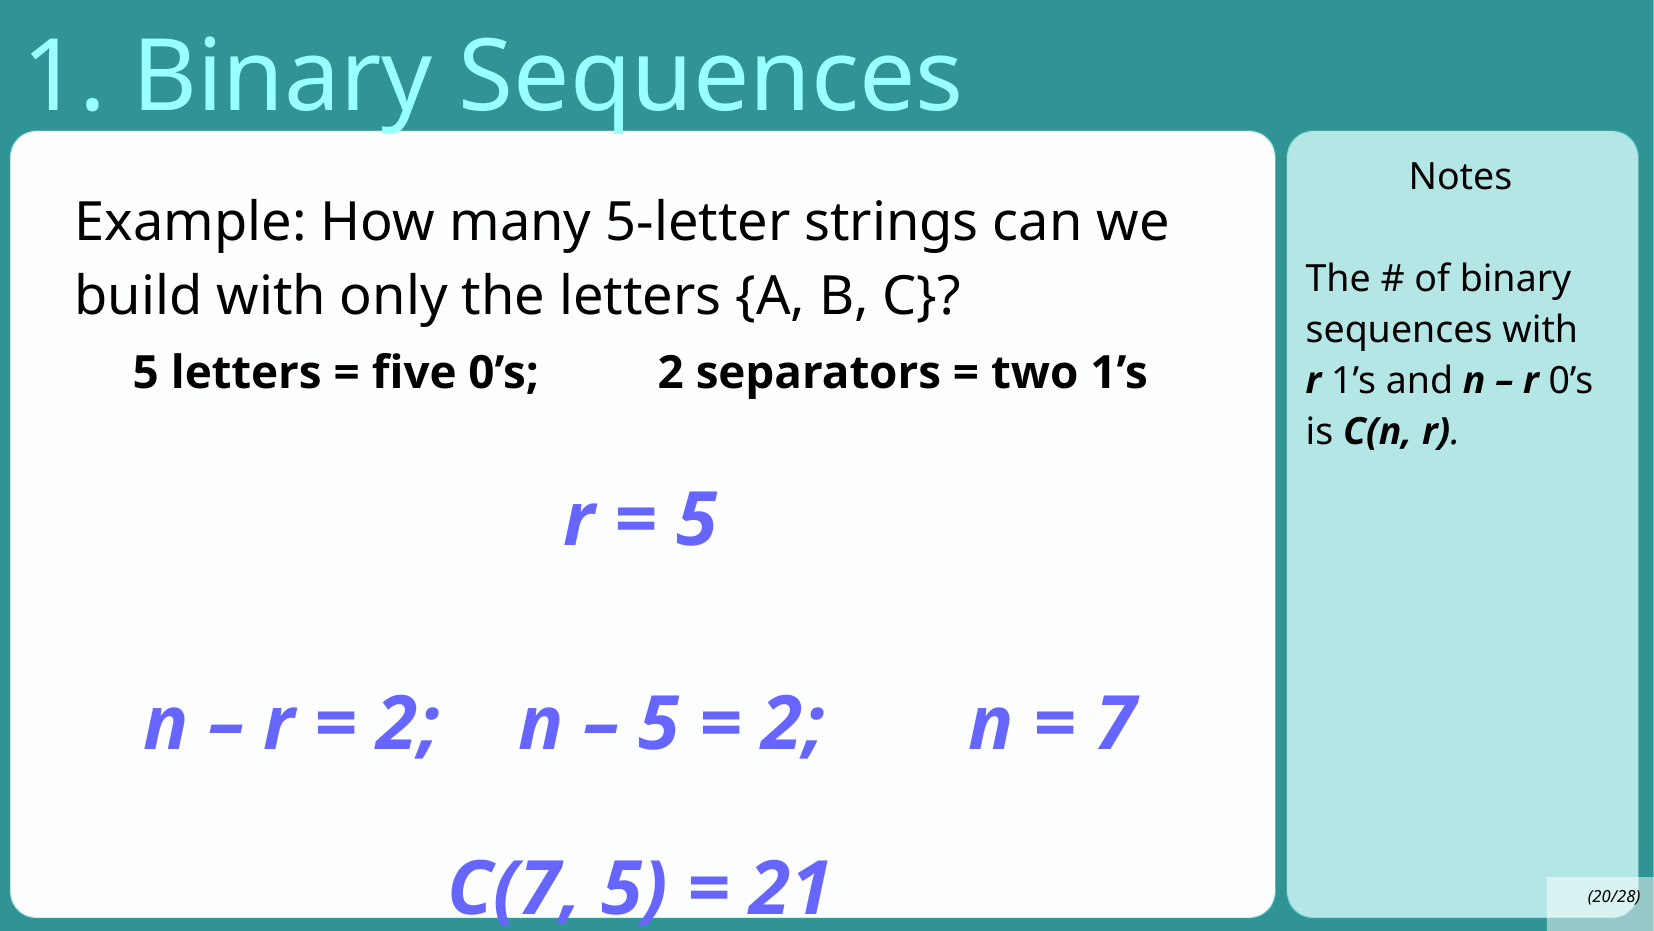

# 1. Binary Sequences
Notes
The # of binary sequences with
r 1’s and n – r 0’s is C(n, r).
Example: How many 5-letter strings can we build with only the letters {A, B, C}?
5 letters = five 0’s;		2 separators = two 1’s
r = 5
n – r = 2;		n – 5 = 2;		n = 7
C(7, 5) = 21